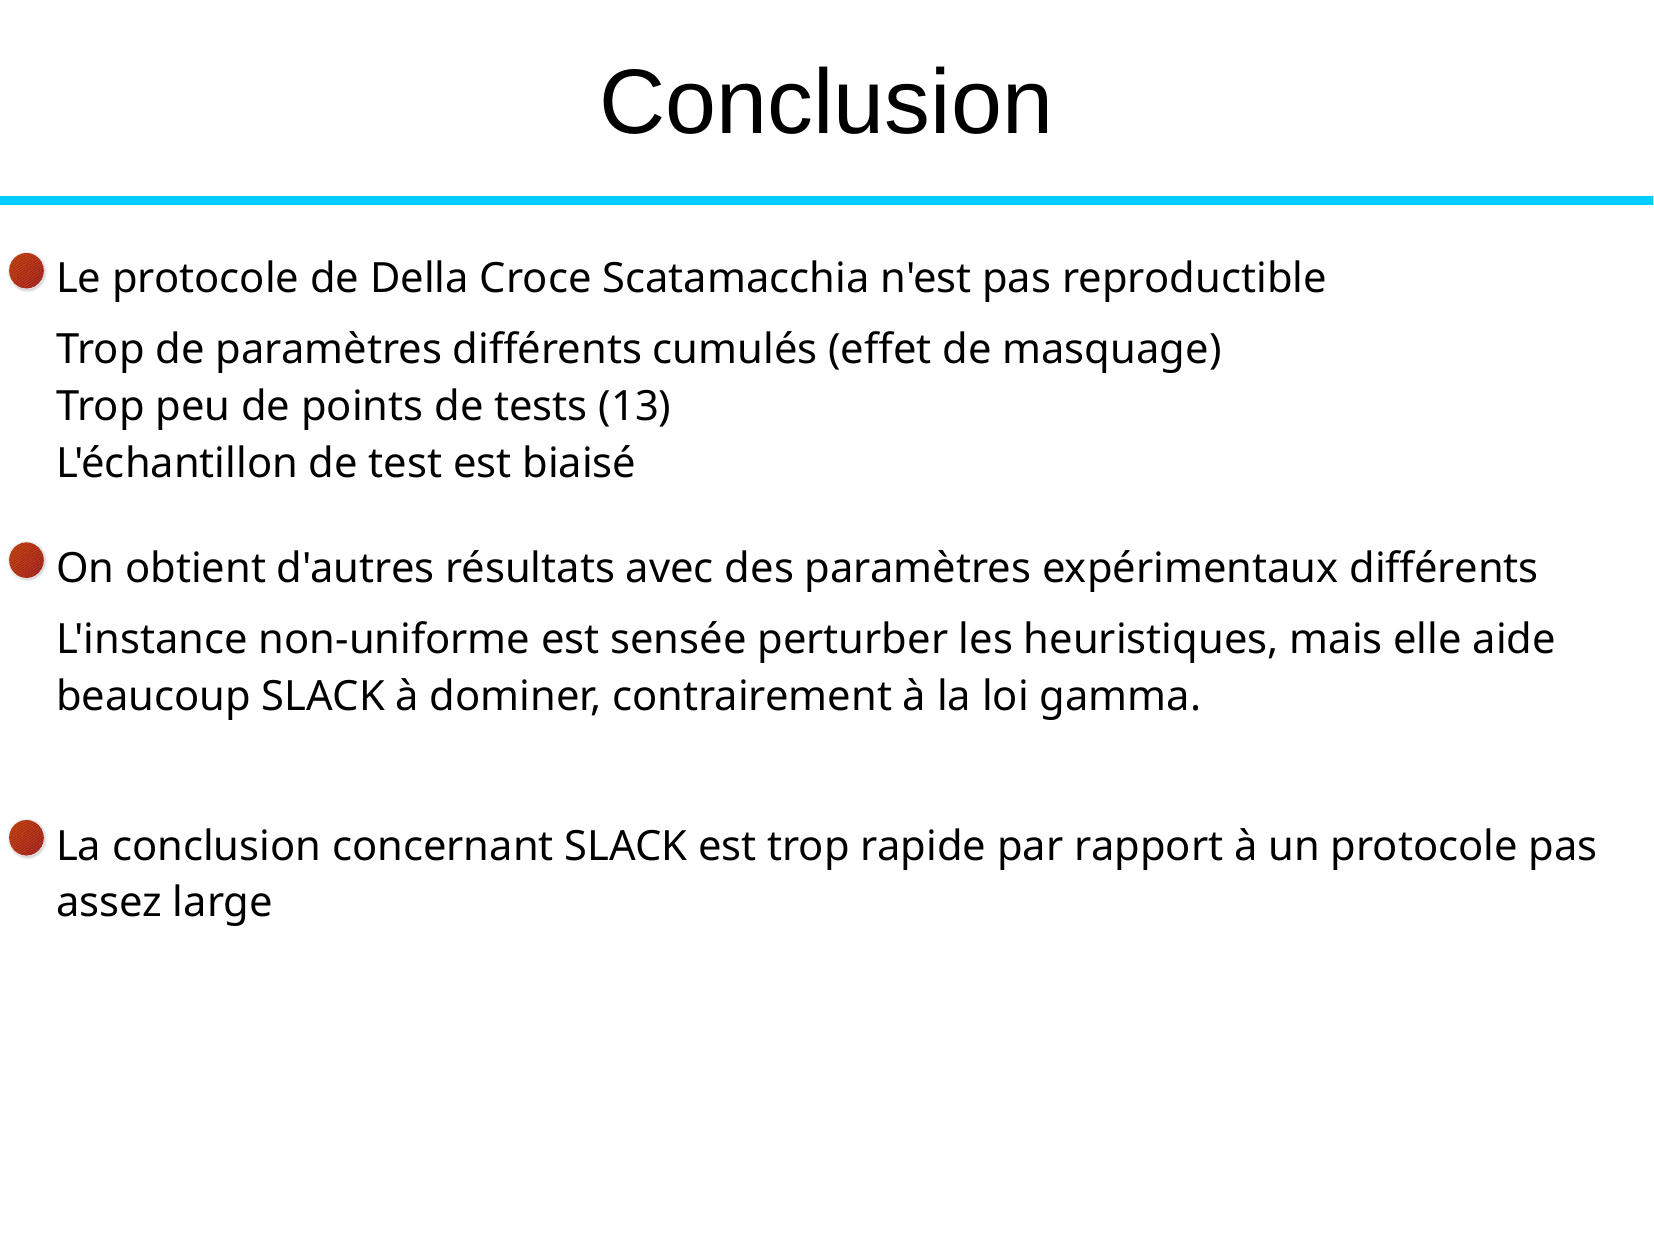

# Conclusion
Le protocole de Della Croce Scatamacchia n'est pas reproductible
Trop de paramètres différents cumulés (effet de masquage)
Trop peu de points de tests (13)
L'échantillon de test est biaisé
On obtient d'autres résultats avec des paramètres expérimentaux différents
L'instance non-uniforme est sensée perturber les heuristiques, mais elle aide beaucoup SLACK à dominer, contrairement à la loi gamma.
La conclusion concernant SLACK est trop rapide par rapport à un protocole pas assez large